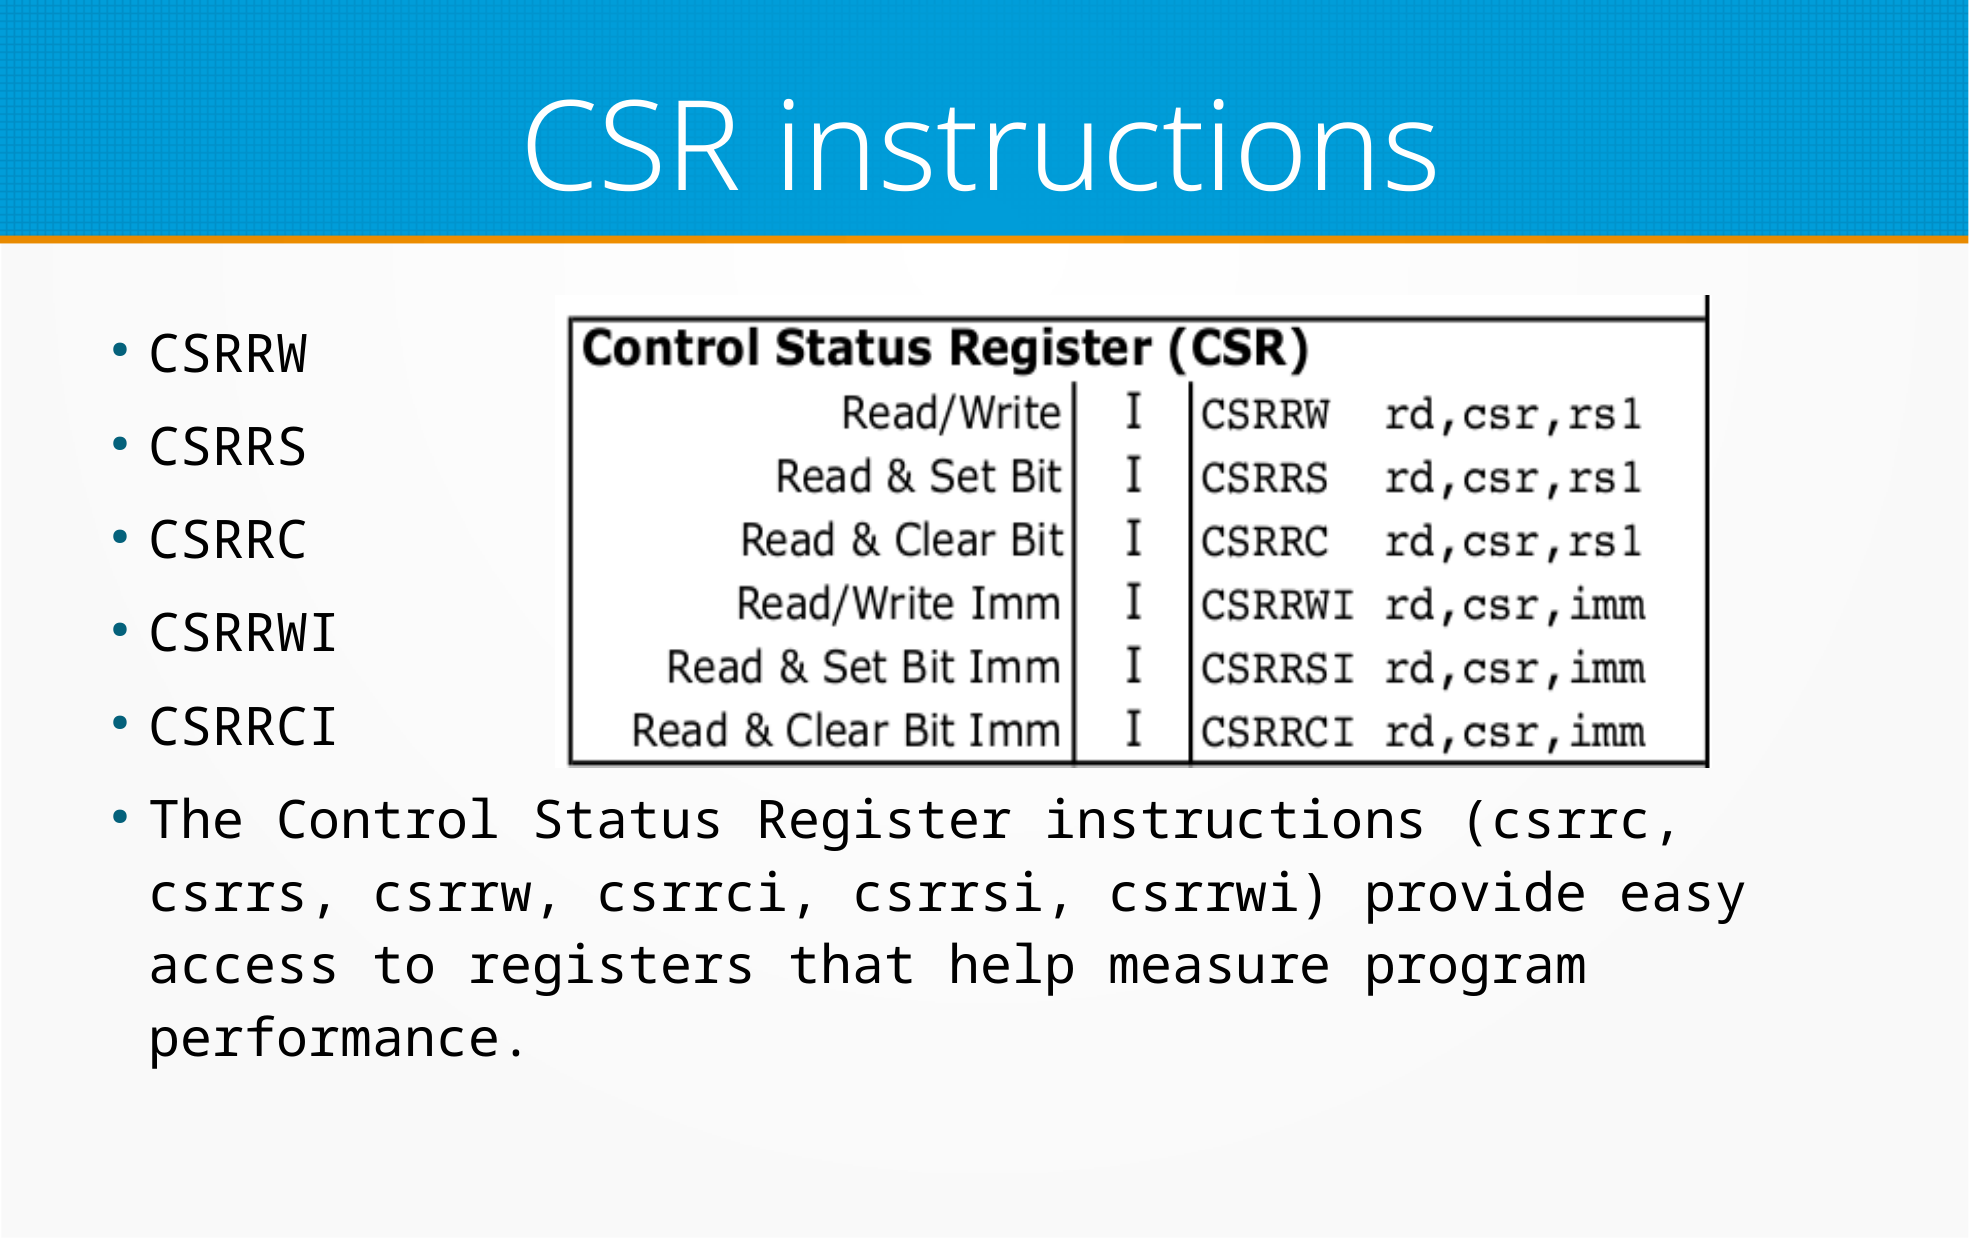

# CSR instructions
CSRRW
CSRRS
CSRRC
CSRRWI
CSRRCI
The Control Status Register instructions (csrrc, csrrs, csrrw, csrrci, csrrsi, csrrwi) provide easy access to registers that help measure program performance.